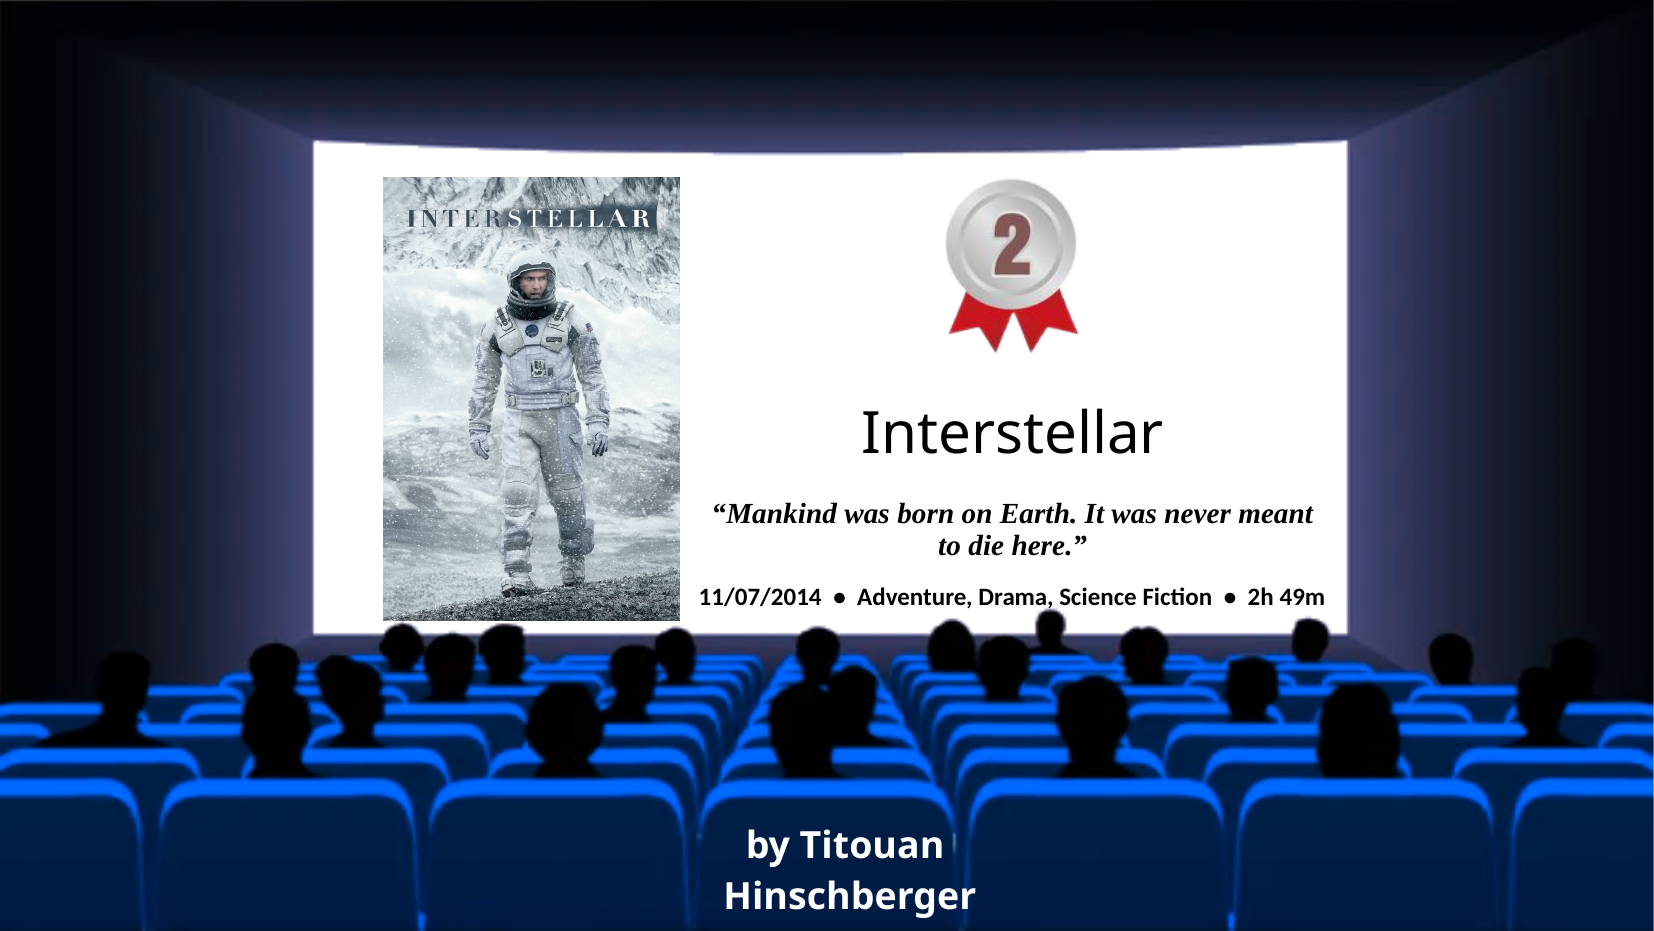

Interstellar
“Mankind was born on Earth. It was never meant to die here.”
11/07/2014 • Adventure, Drama, Science Fiction • 2h 49m